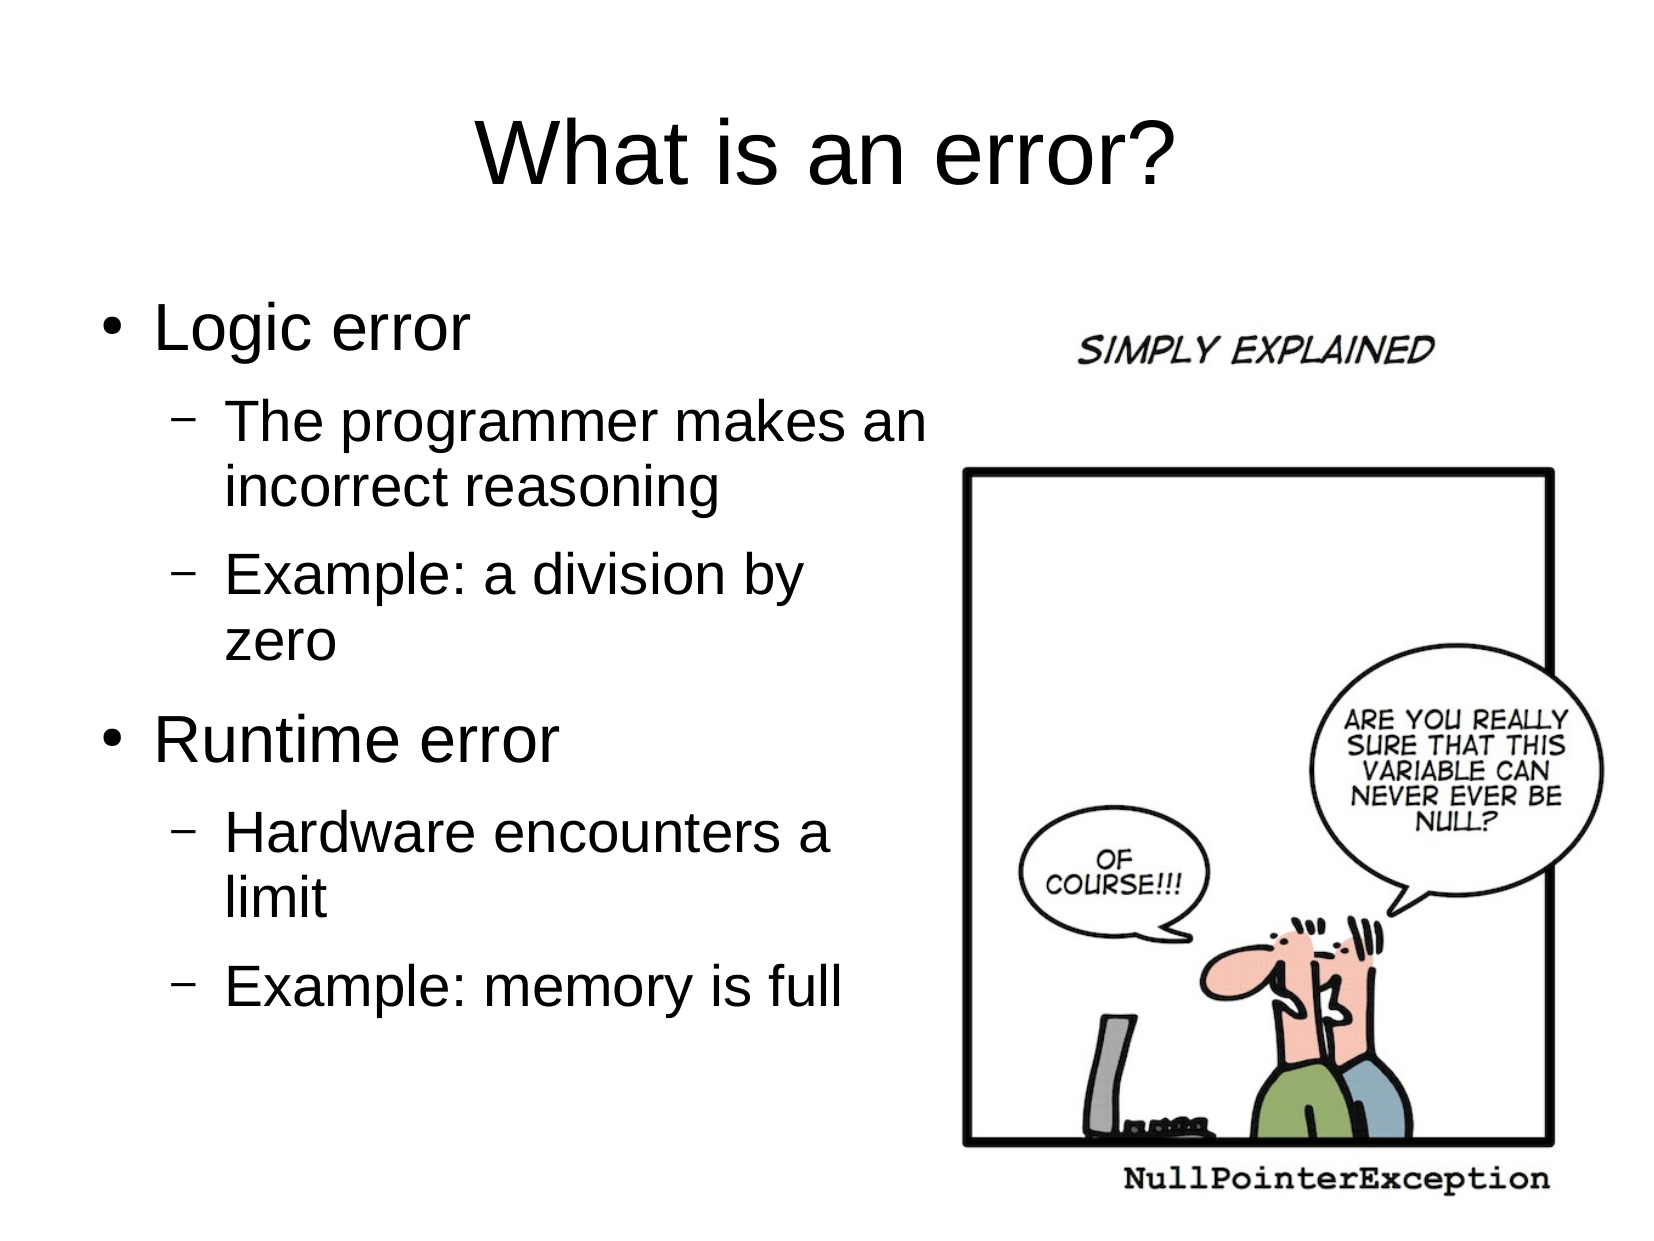

# What is an error?
Logic error
The programmer makes an incorrect reasoning
Example: a division by zero
Runtime error
Hardware encounters a limit
Example: memory is full